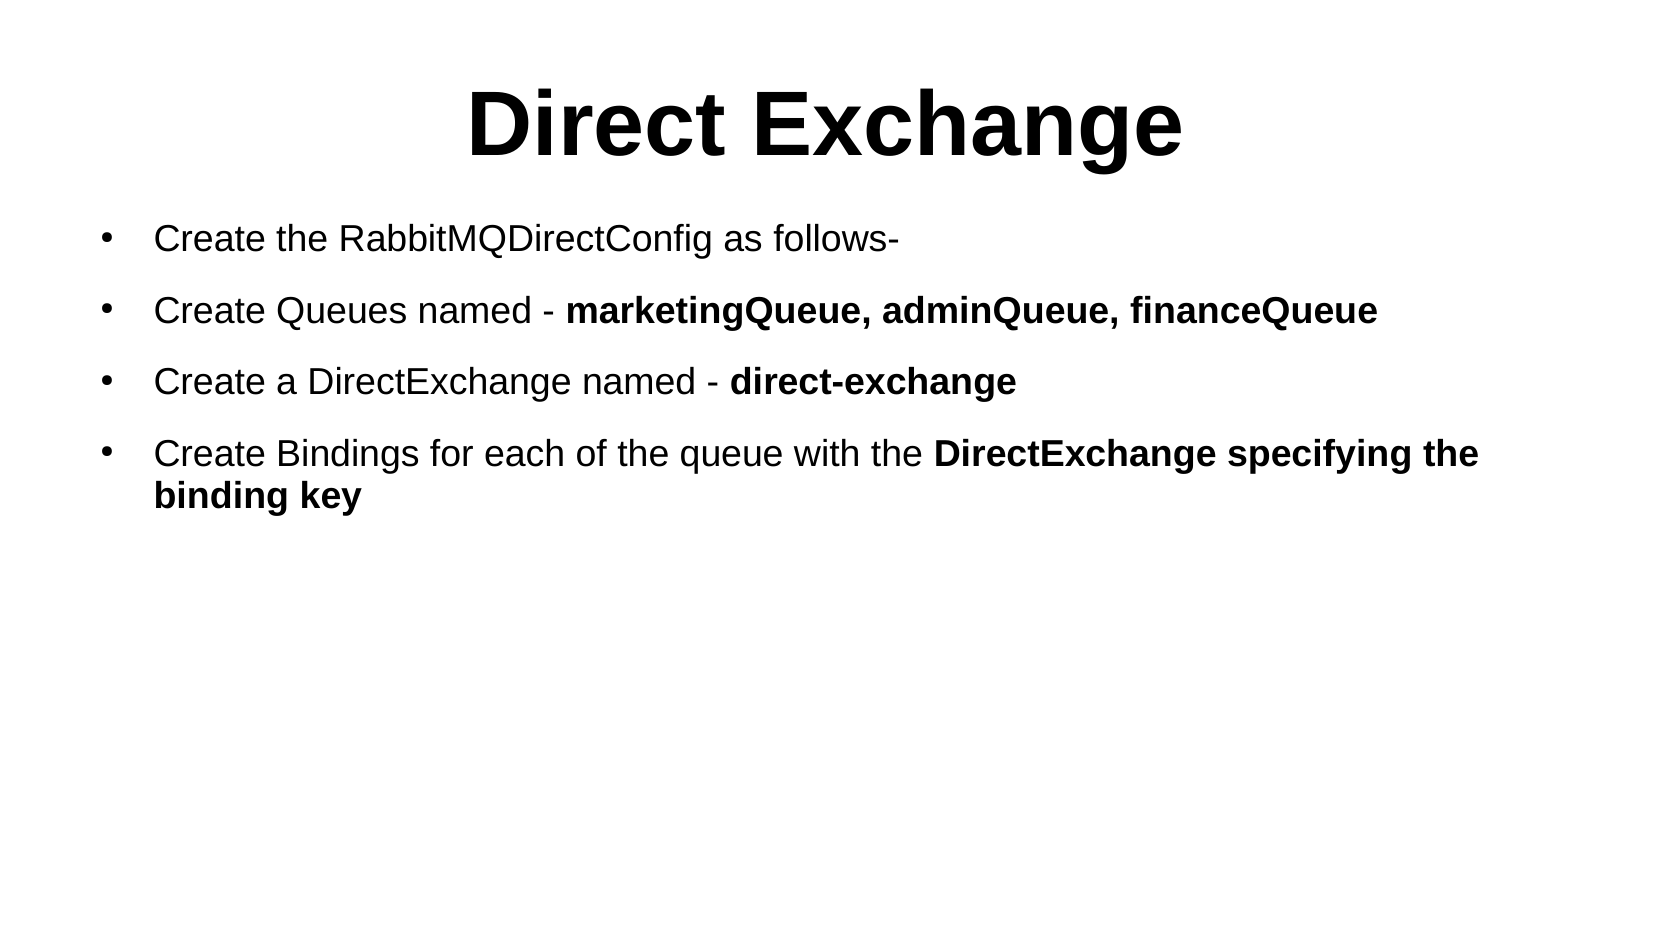

# Direct Exchange
Create the RabbitMQDirectConfig as follows-
Create Queues named - marketingQueue, adminQueue, financeQueue
Create a DirectExchange named - direct-exchange
Create Bindings for each of the queue with the DirectExchange specifying the binding key